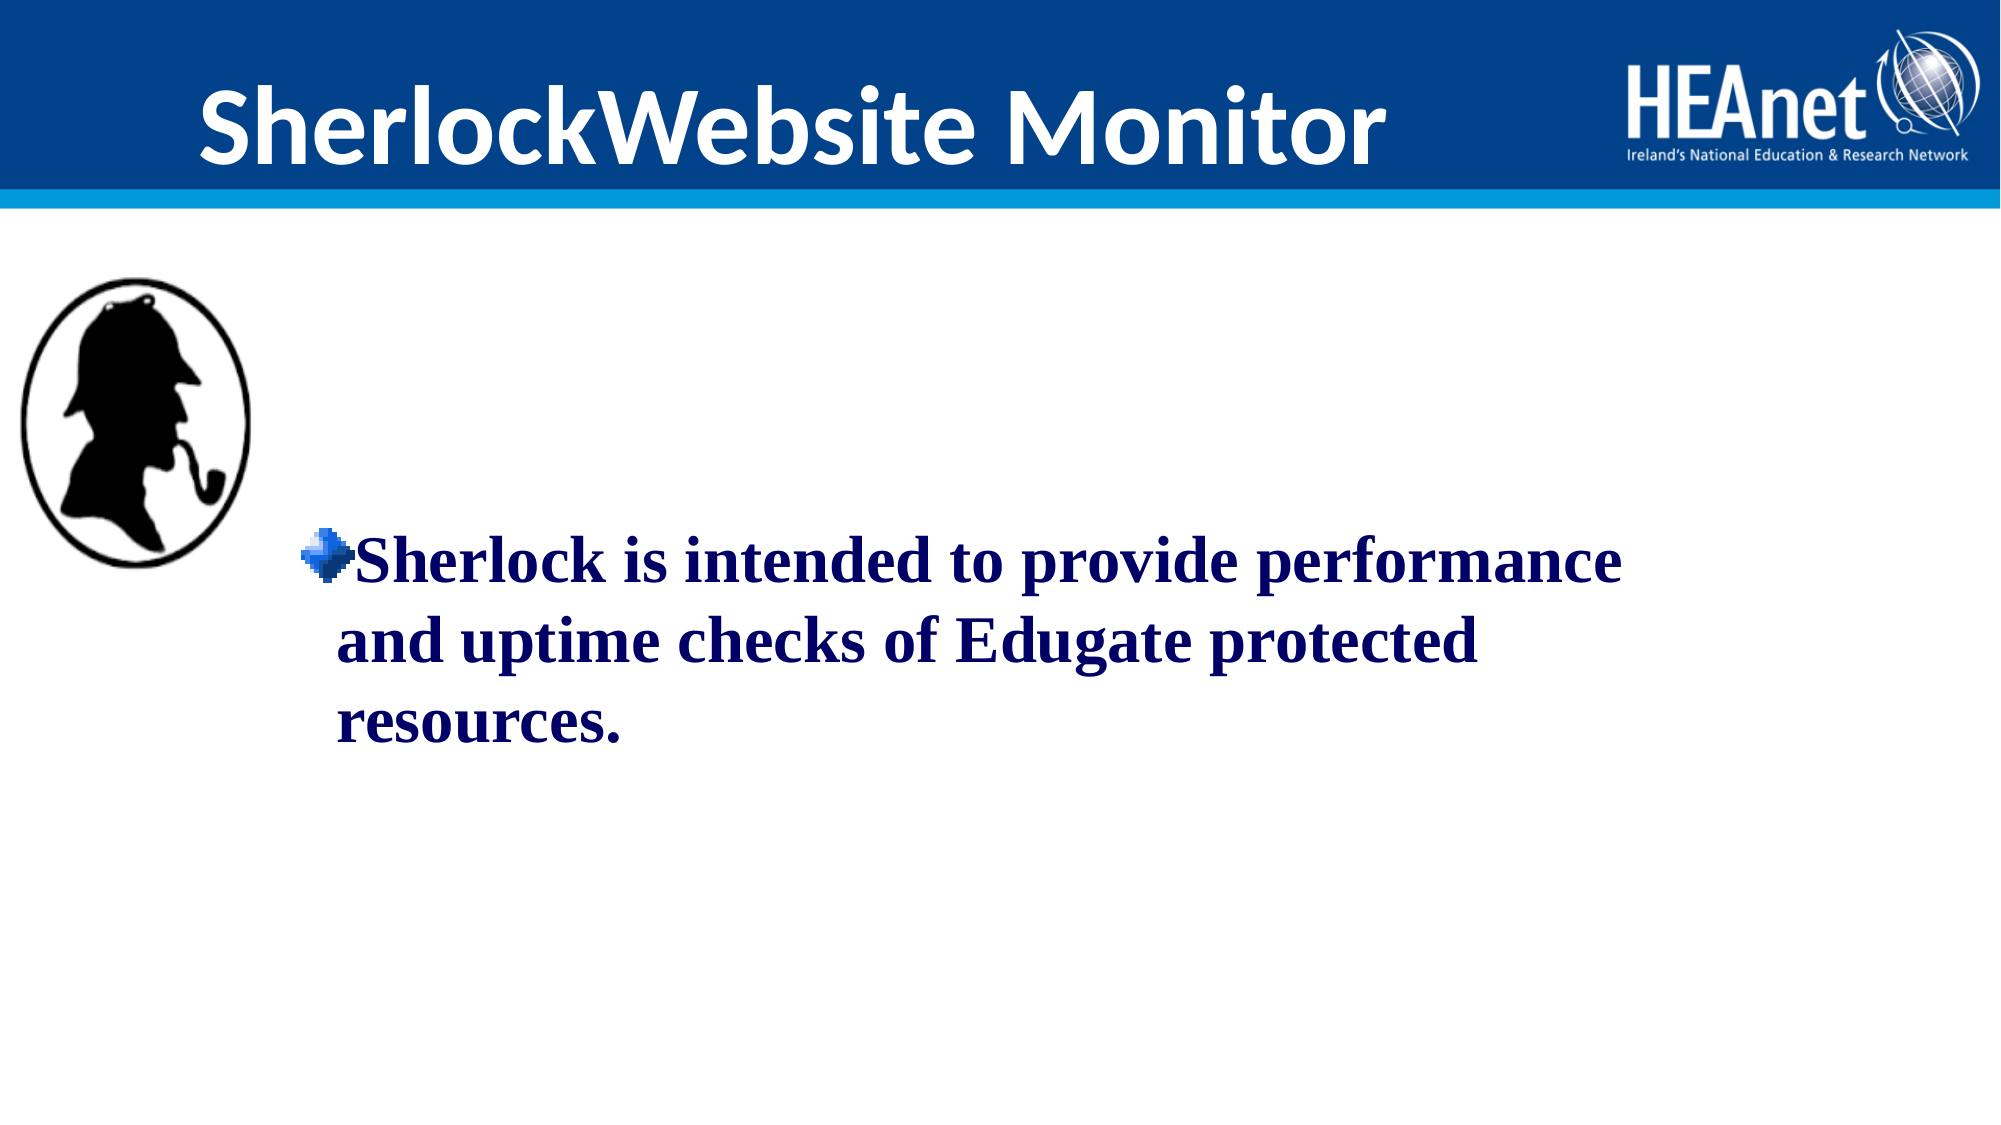

SherlockWebsite Monitor
Sherlock is intended to provide performance and uptime checks of Edugate protected resources.